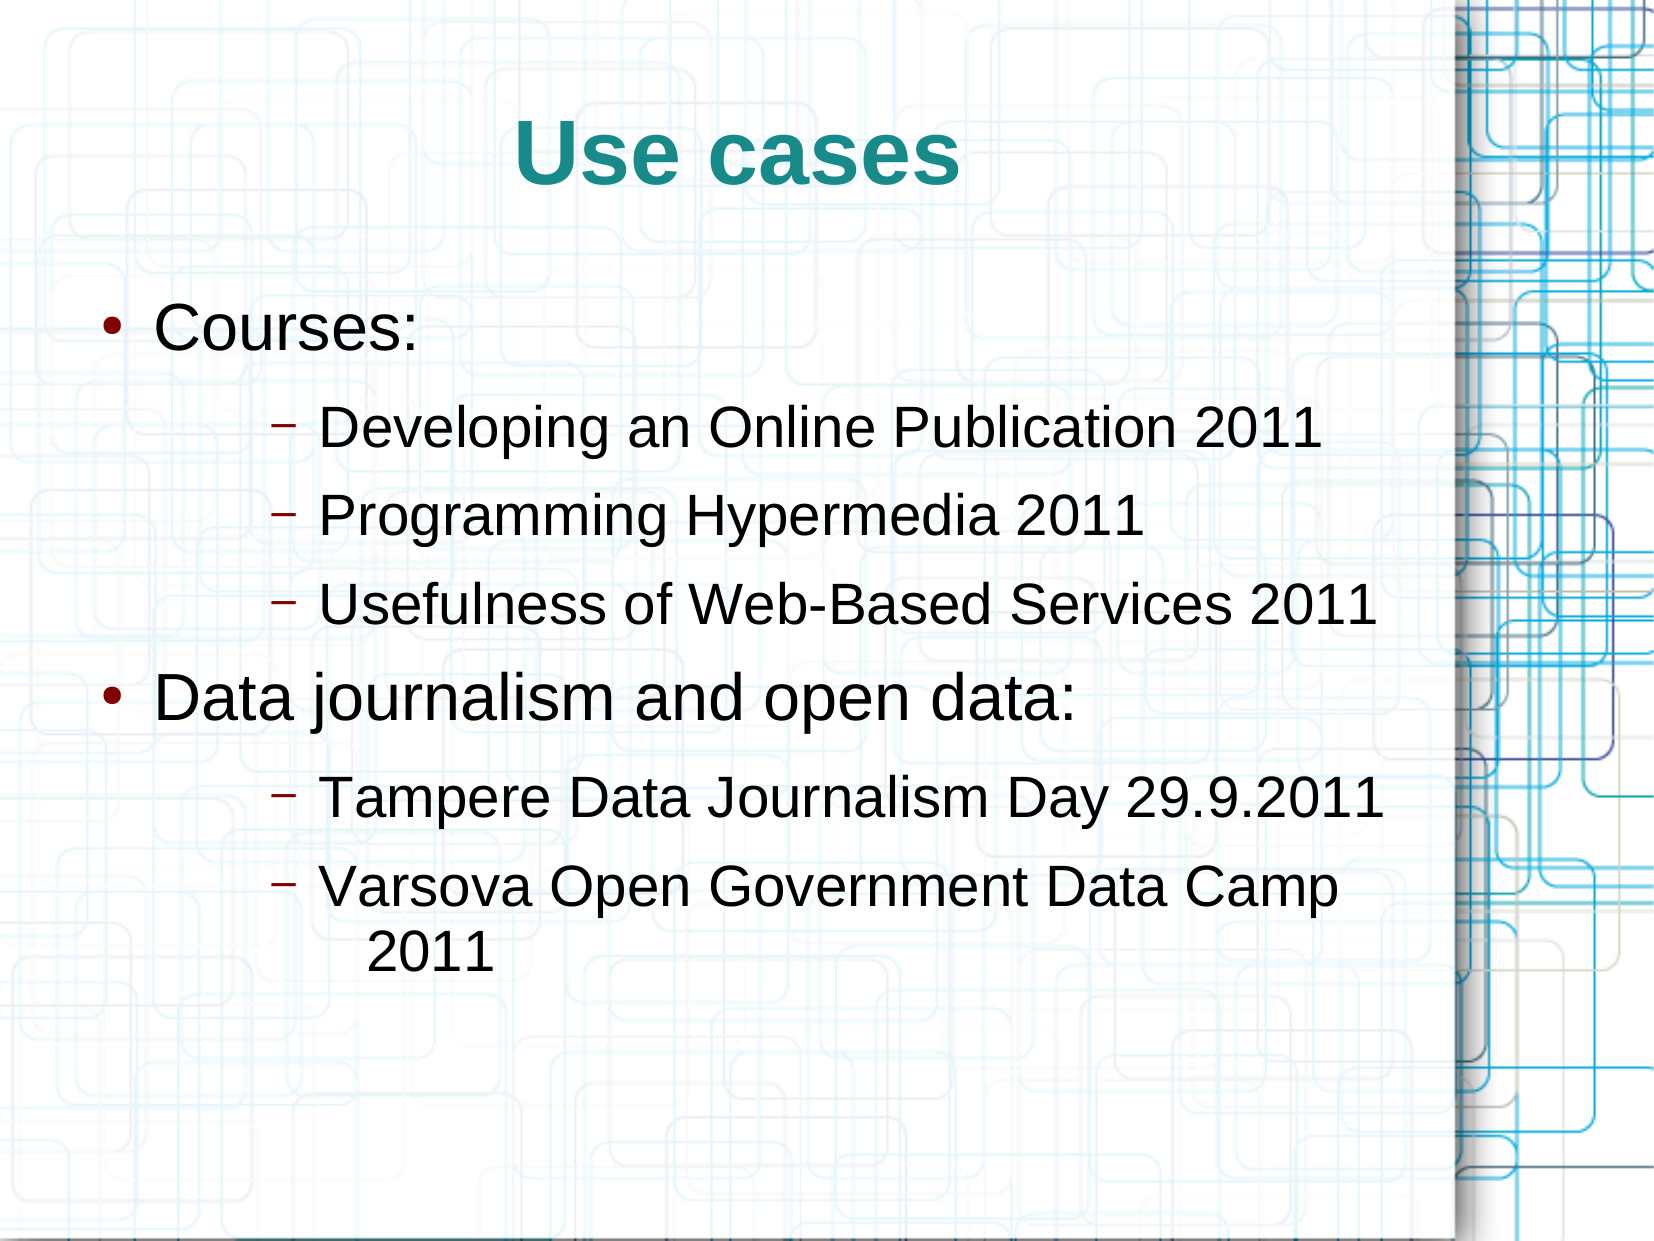

# Use cases
Courses:
Developing an Online Publication 2011
Programming Hypermedia 2011
Usefulness of Web-Based Services 2011
Data journalism and open data:
Tampere Data Journalism Day 29.9.2011
Varsova Open Government Data Camp 2011